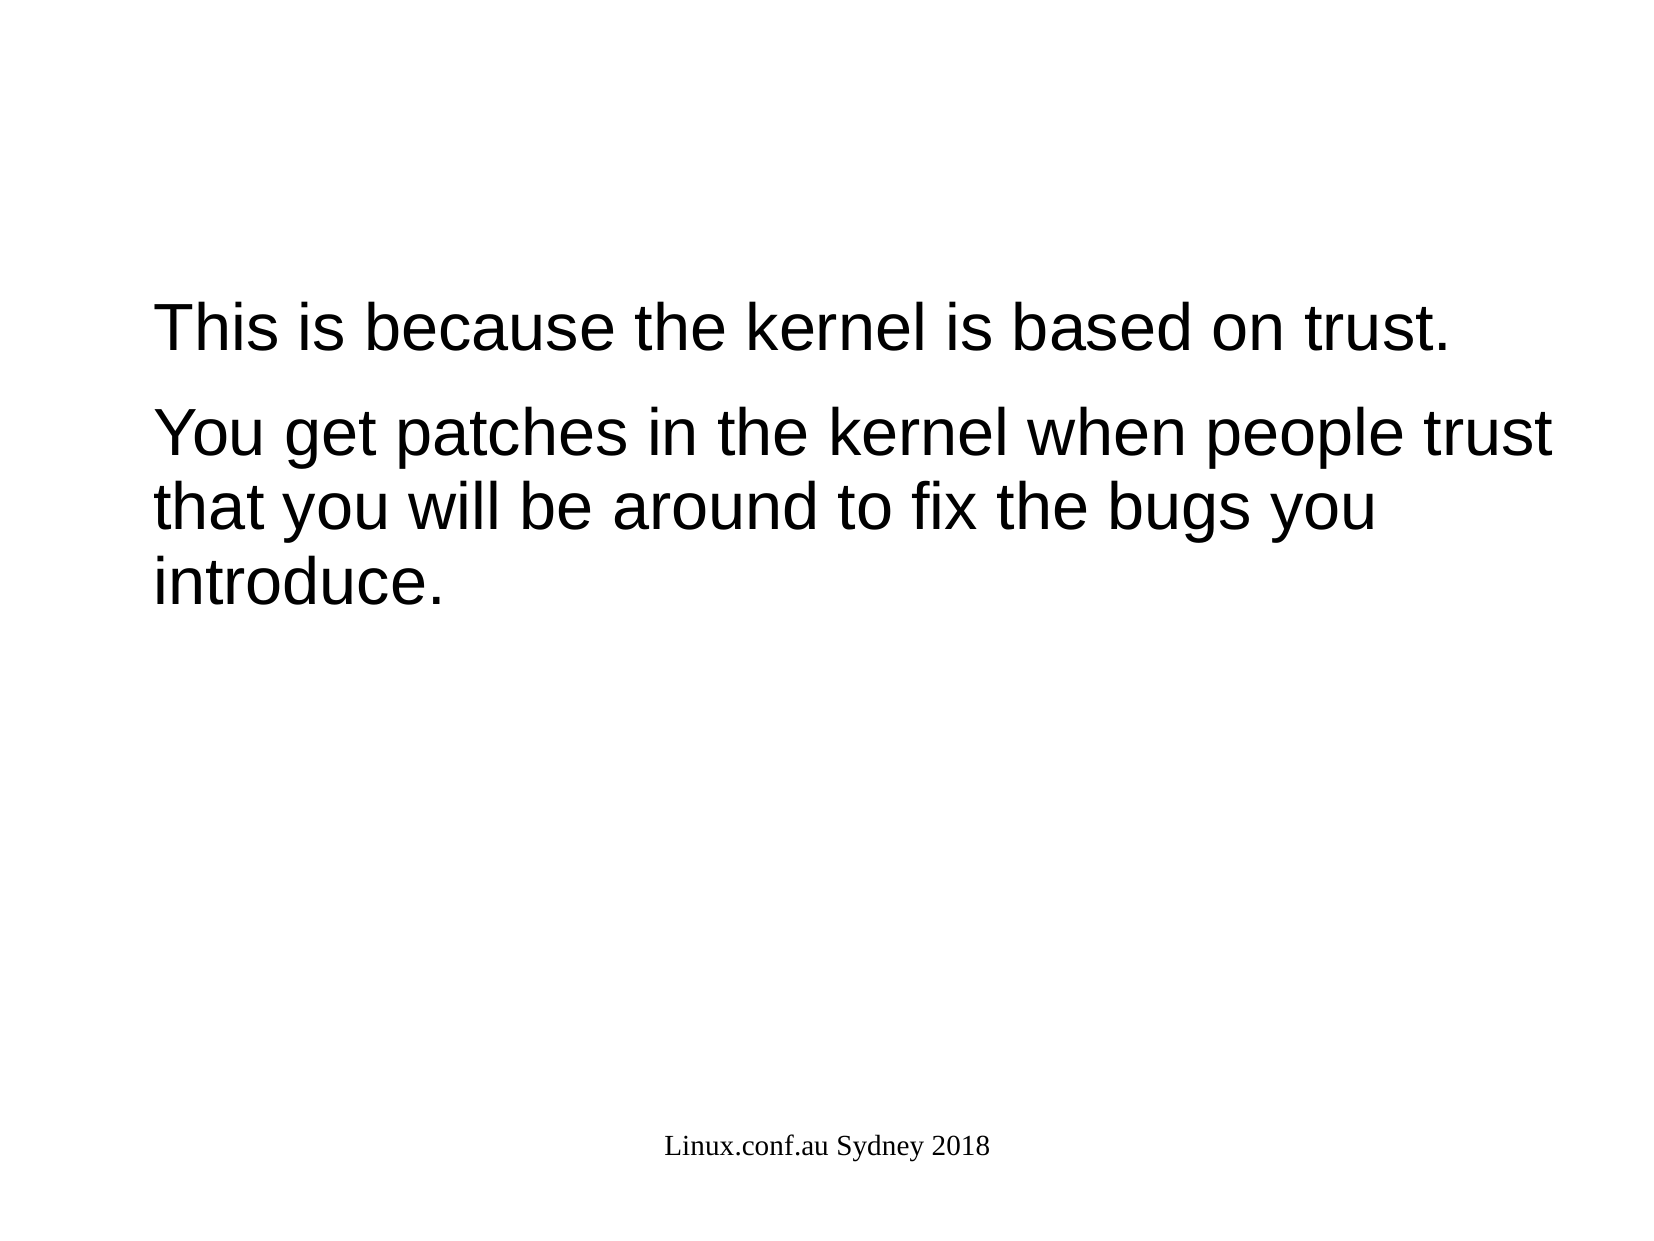

#
This is because the kernel is based on trust.
You get patches in the kernel when people trust that you will be around to fix the bugs you introduce.
Linux.conf.au Sydney 2018